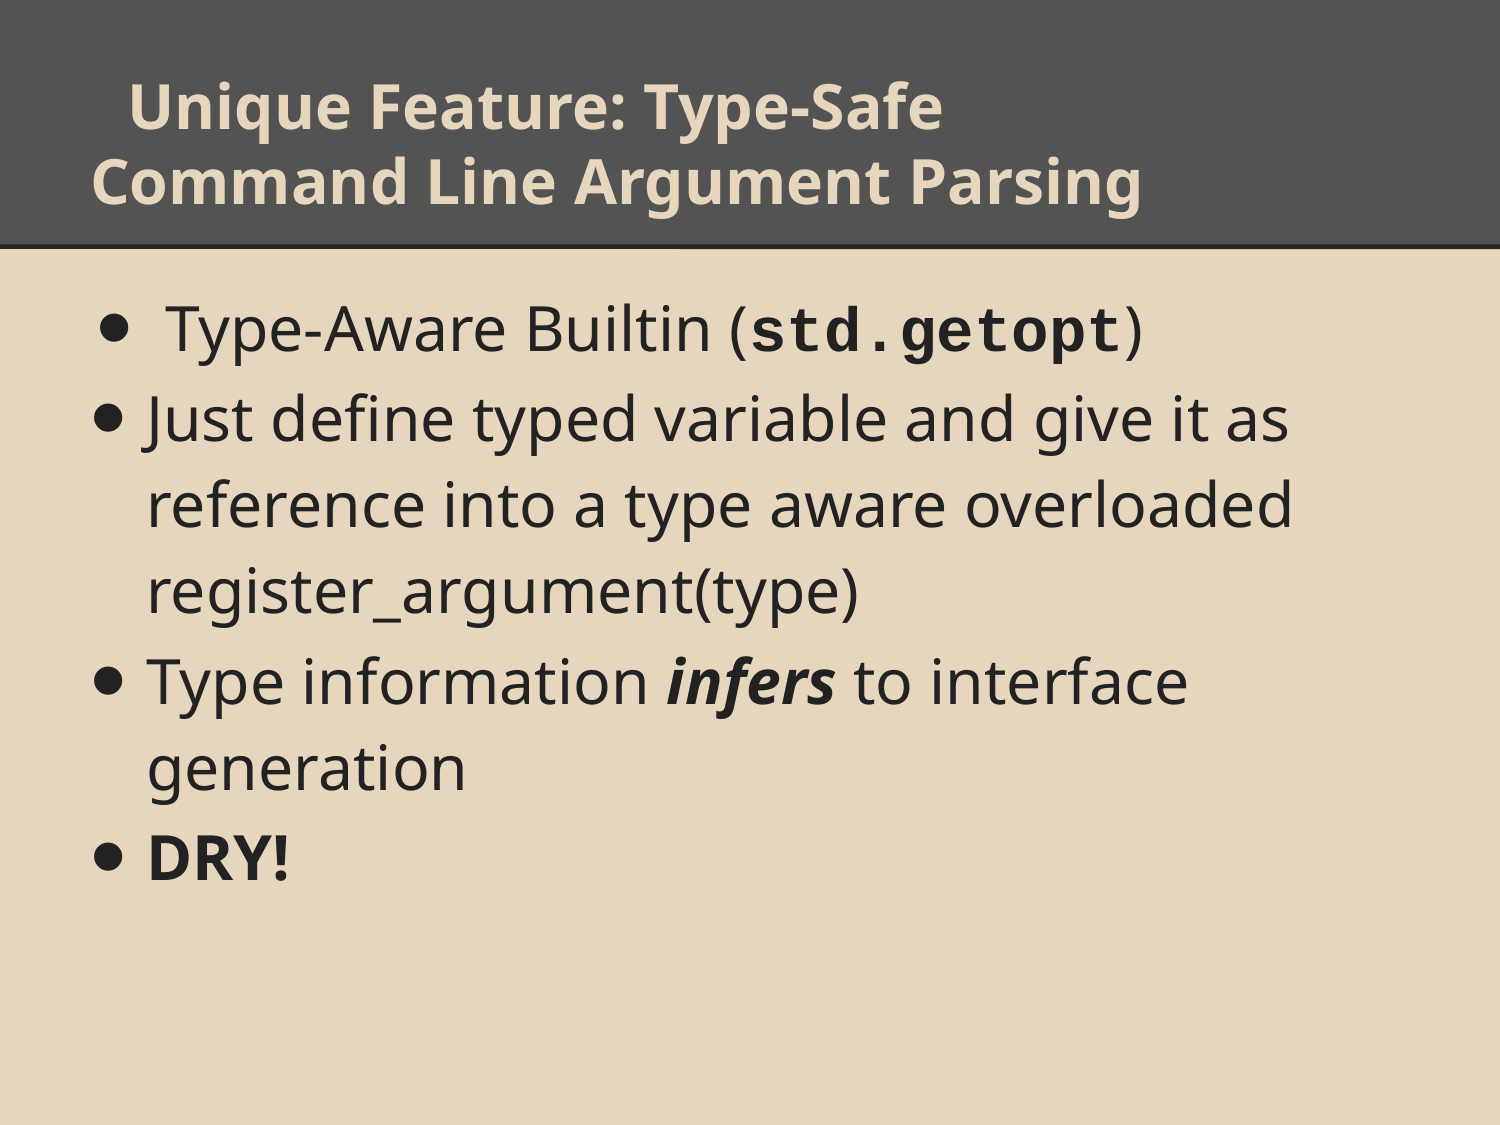

# Unique Feature: Type-Safe Command Line Argument Parsing
Type-Aware Builtin (std.getopt)
Just define typed variable and give it as reference into a type aware overloaded register_argument(type)
Type information infers to interface generation
DRY!